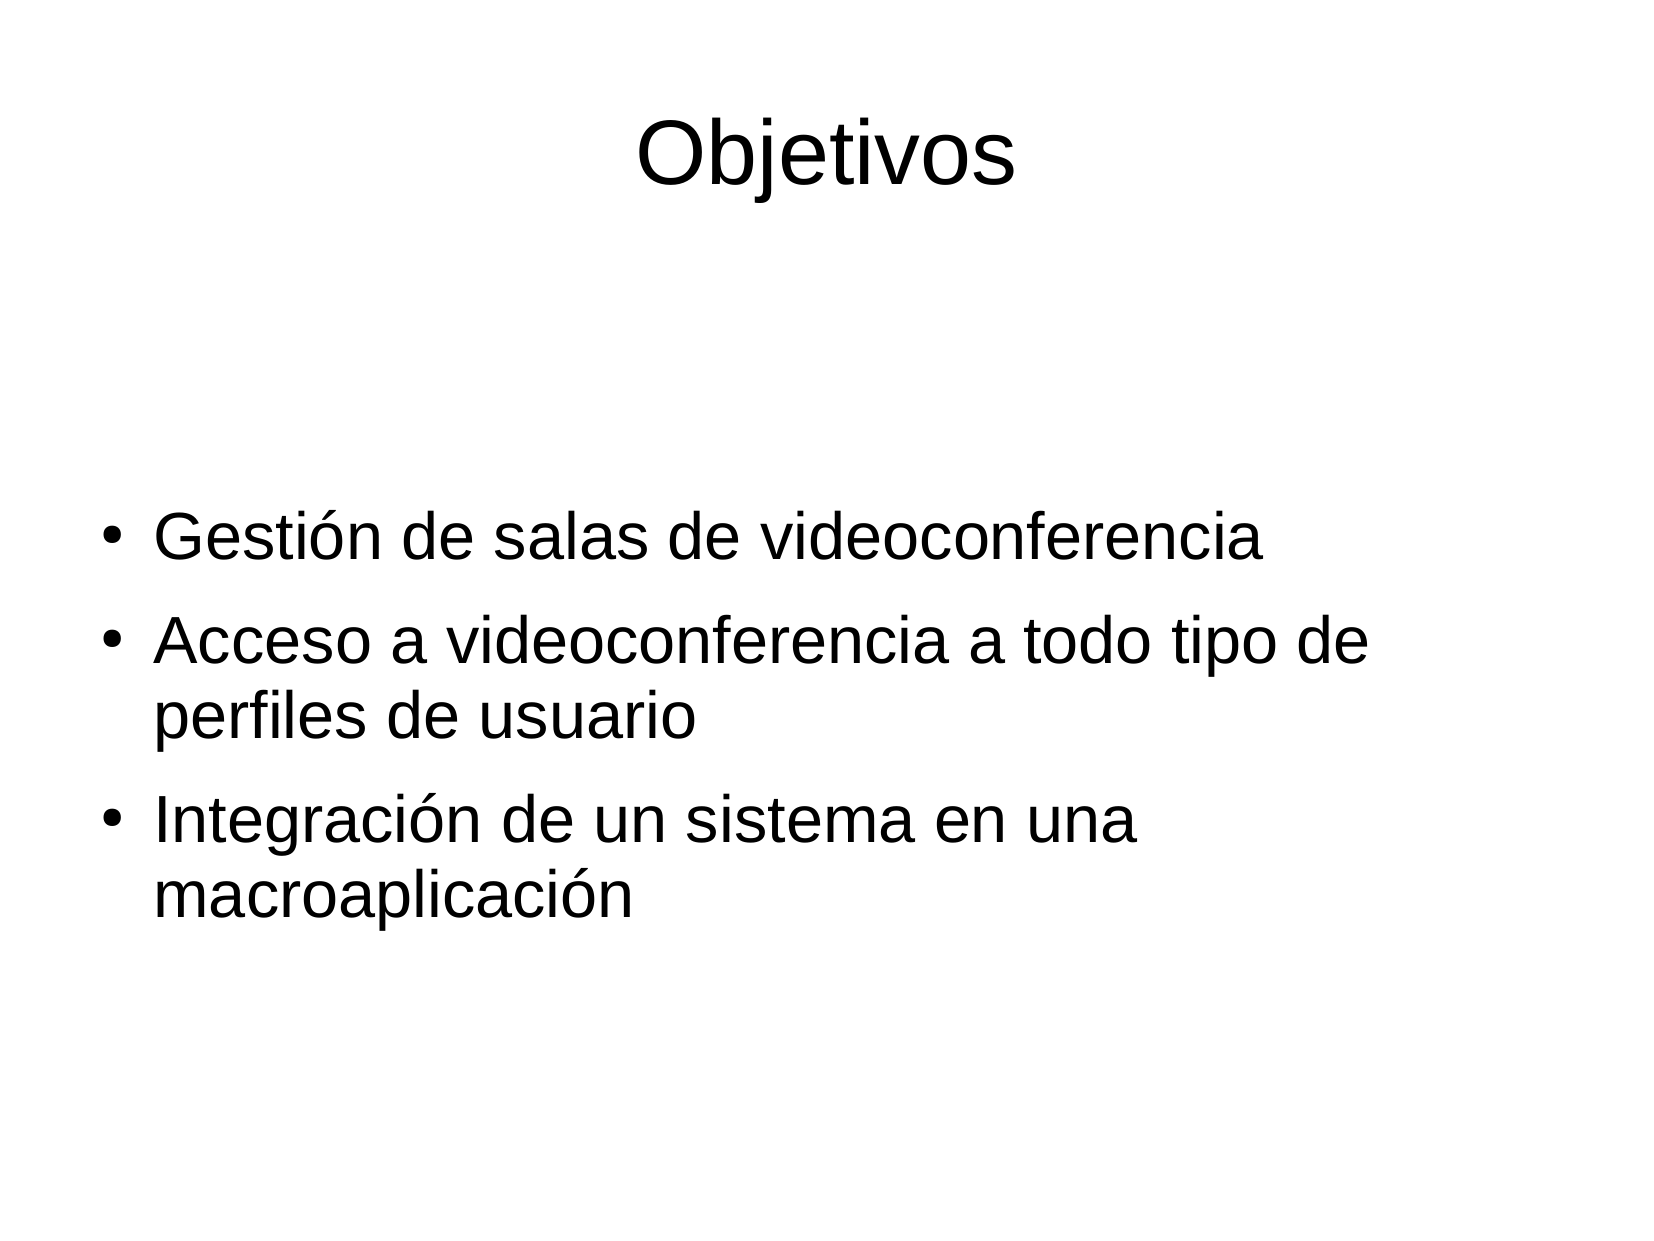

# Objetivos
Gestión de salas de videoconferencia
Acceso a videoconferencia a todo tipo de perfiles de usuario
Integración de un sistema en una macroaplicación